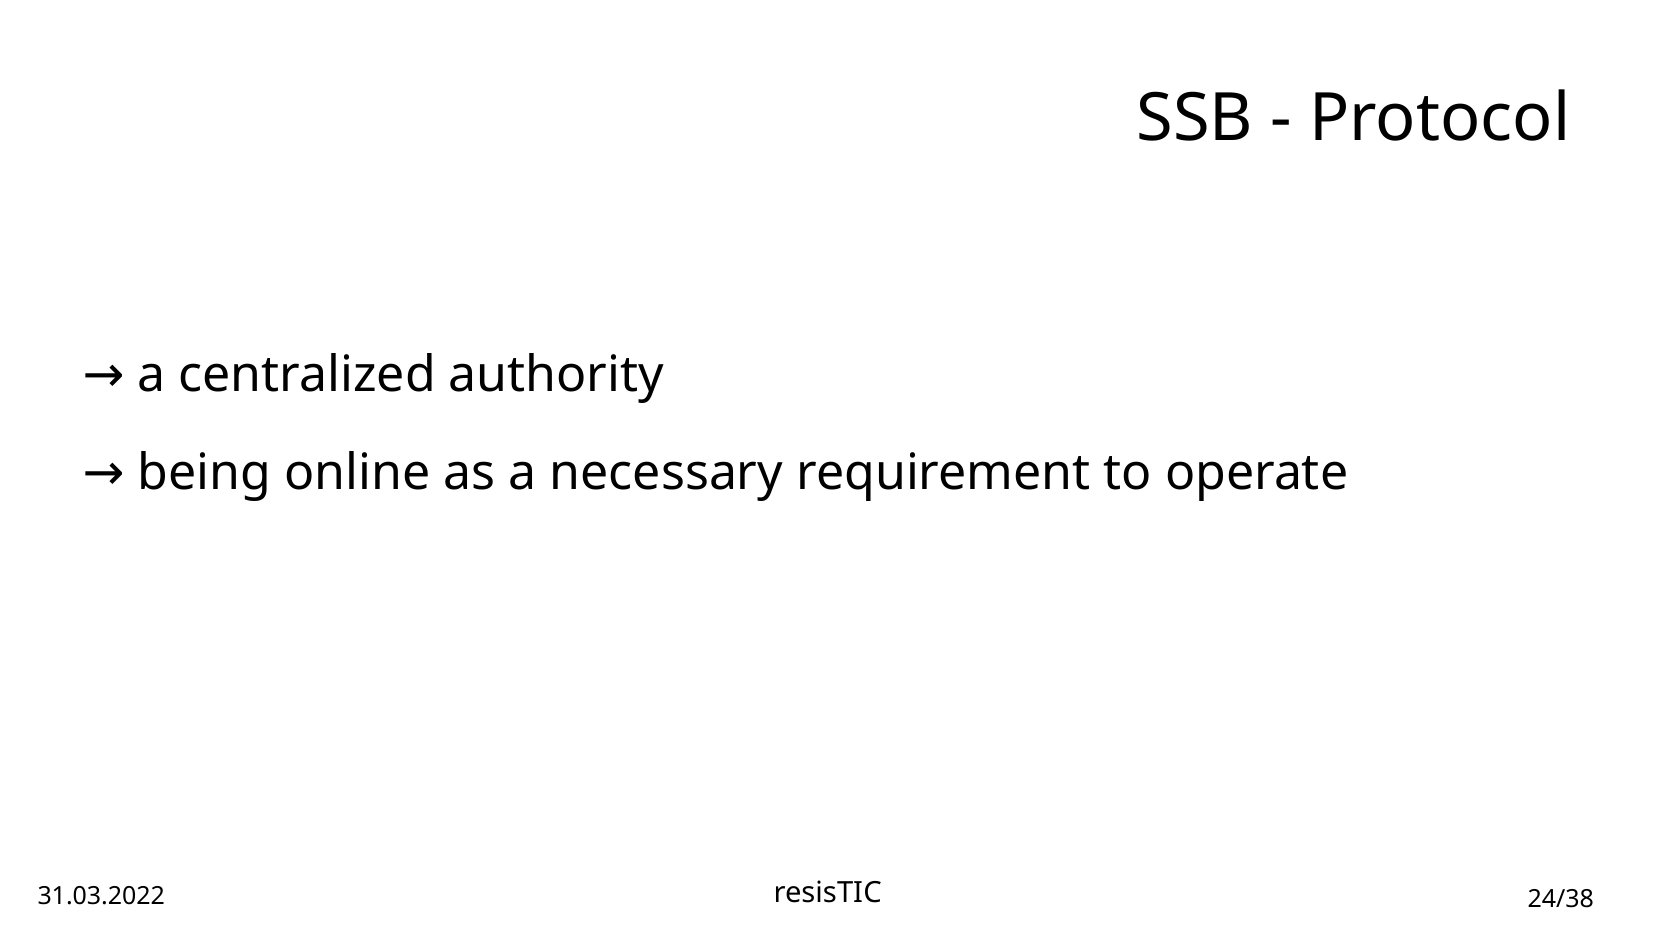

SSB - Protocol
# → a centralized authority
→ being online as a necessary requirement to operate
24/38